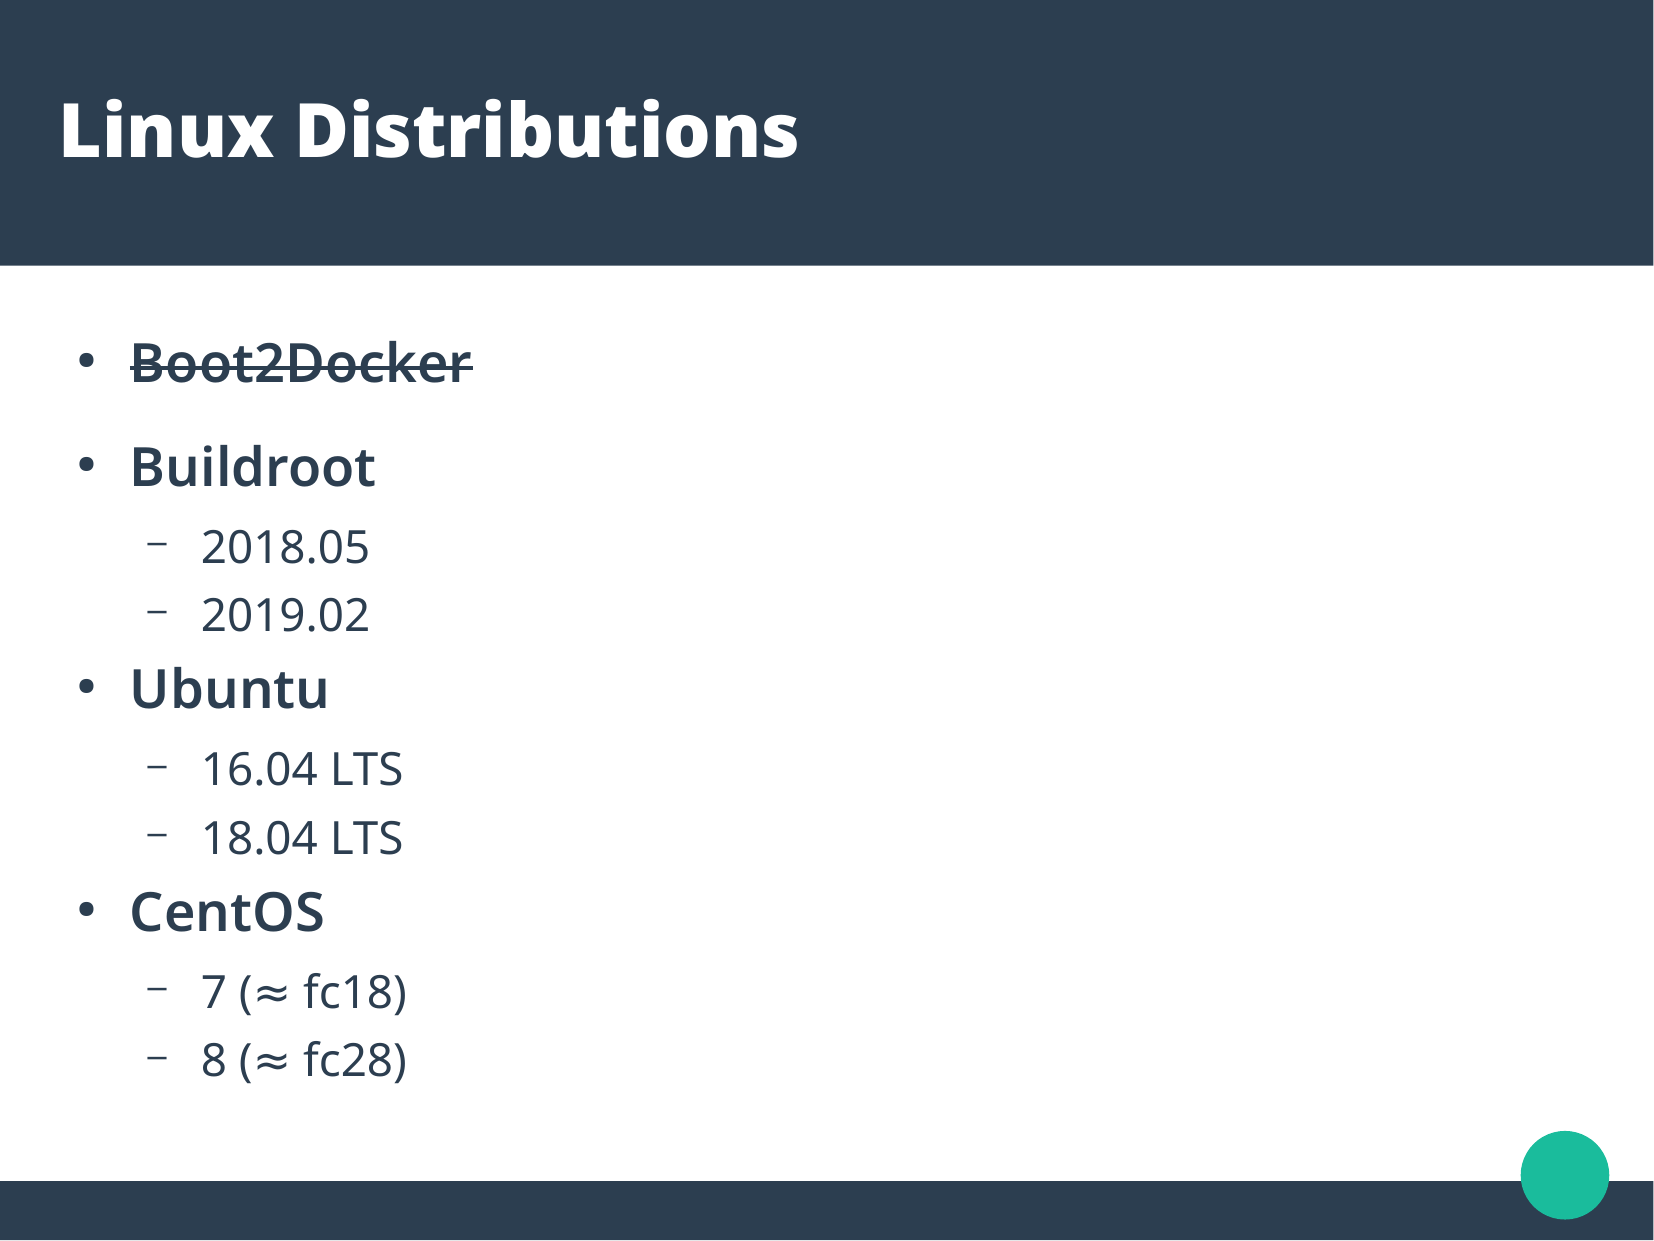

# Linux Distributions
Boot2Docker
Buildroot
2018.05
2019.02
Ubuntu
16.04 LTS
18.04 LTS
CentOS
7 (≈ fc18)
8 (≈ fc28)